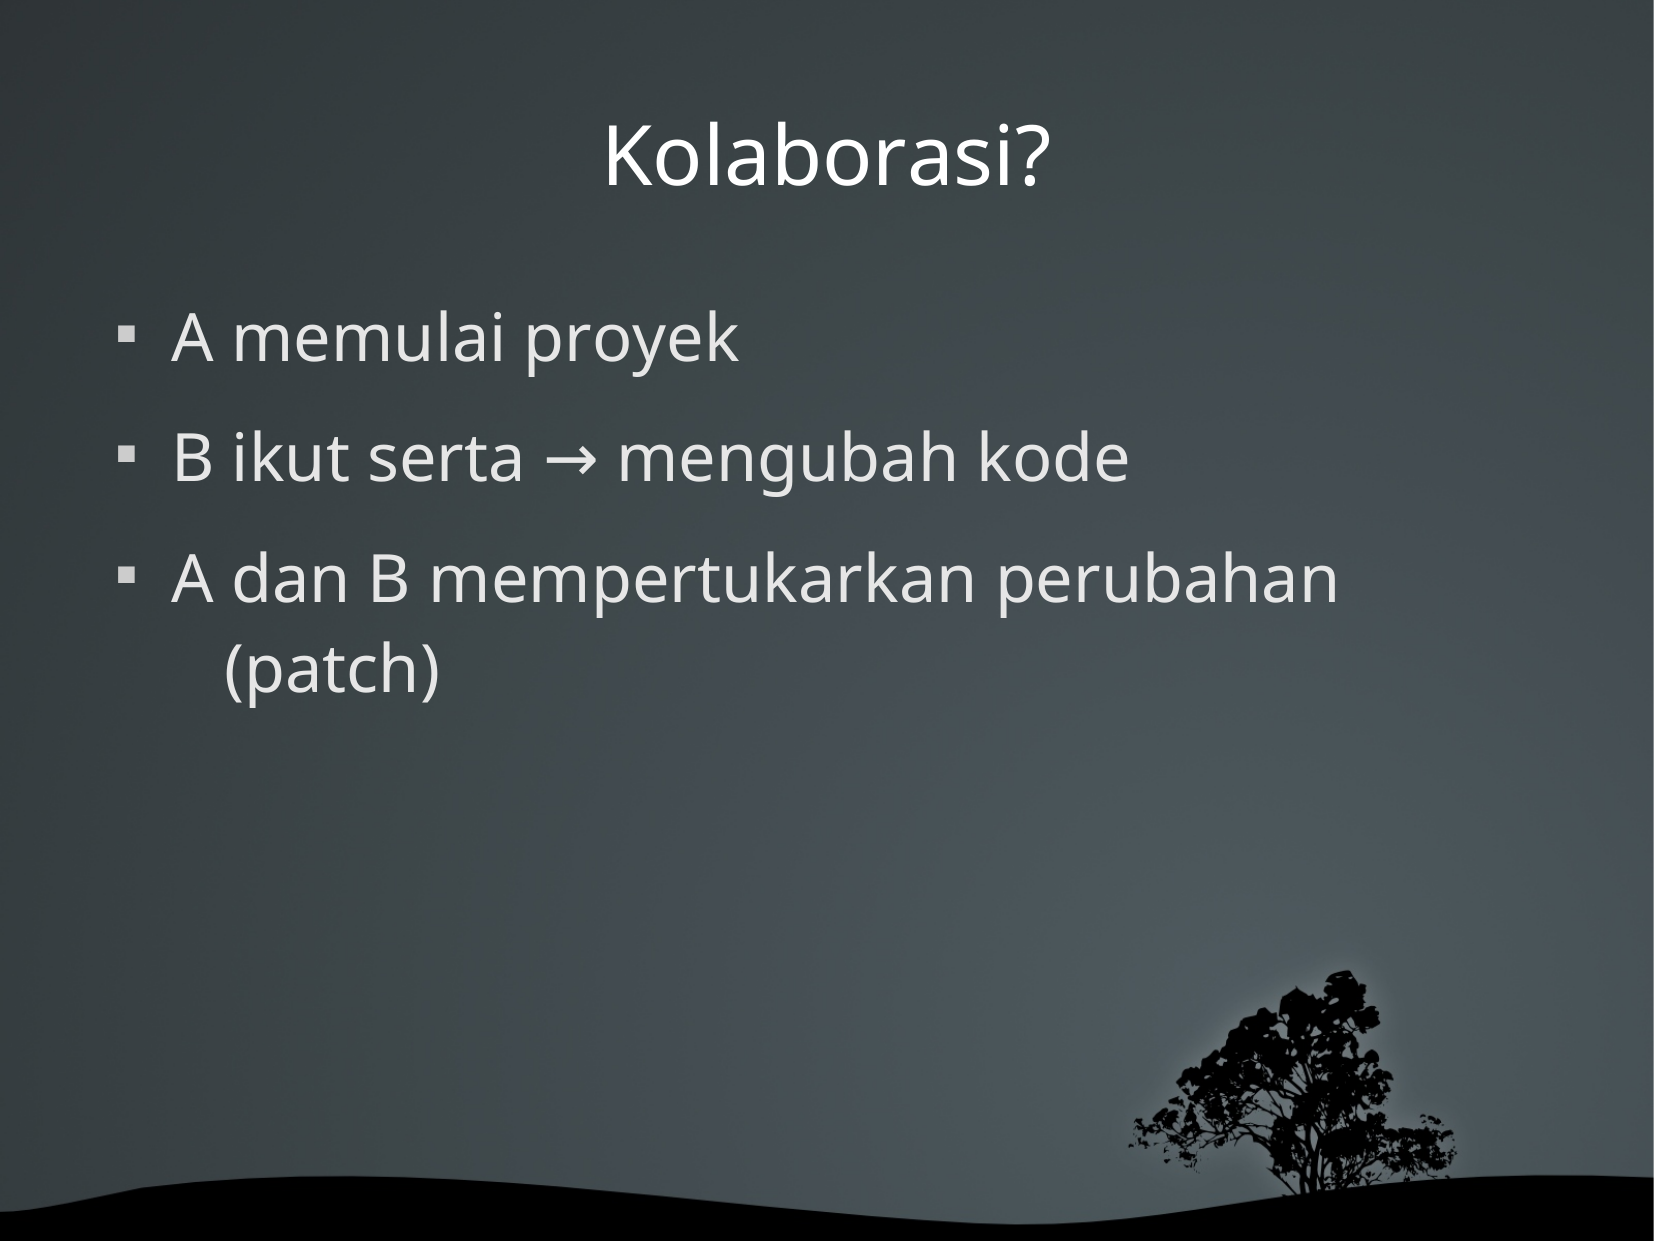

# Kolaborasi?
A memulai proyek
B ikut serta → mengubah kode
A dan B mempertukarkan perubahan (patch)